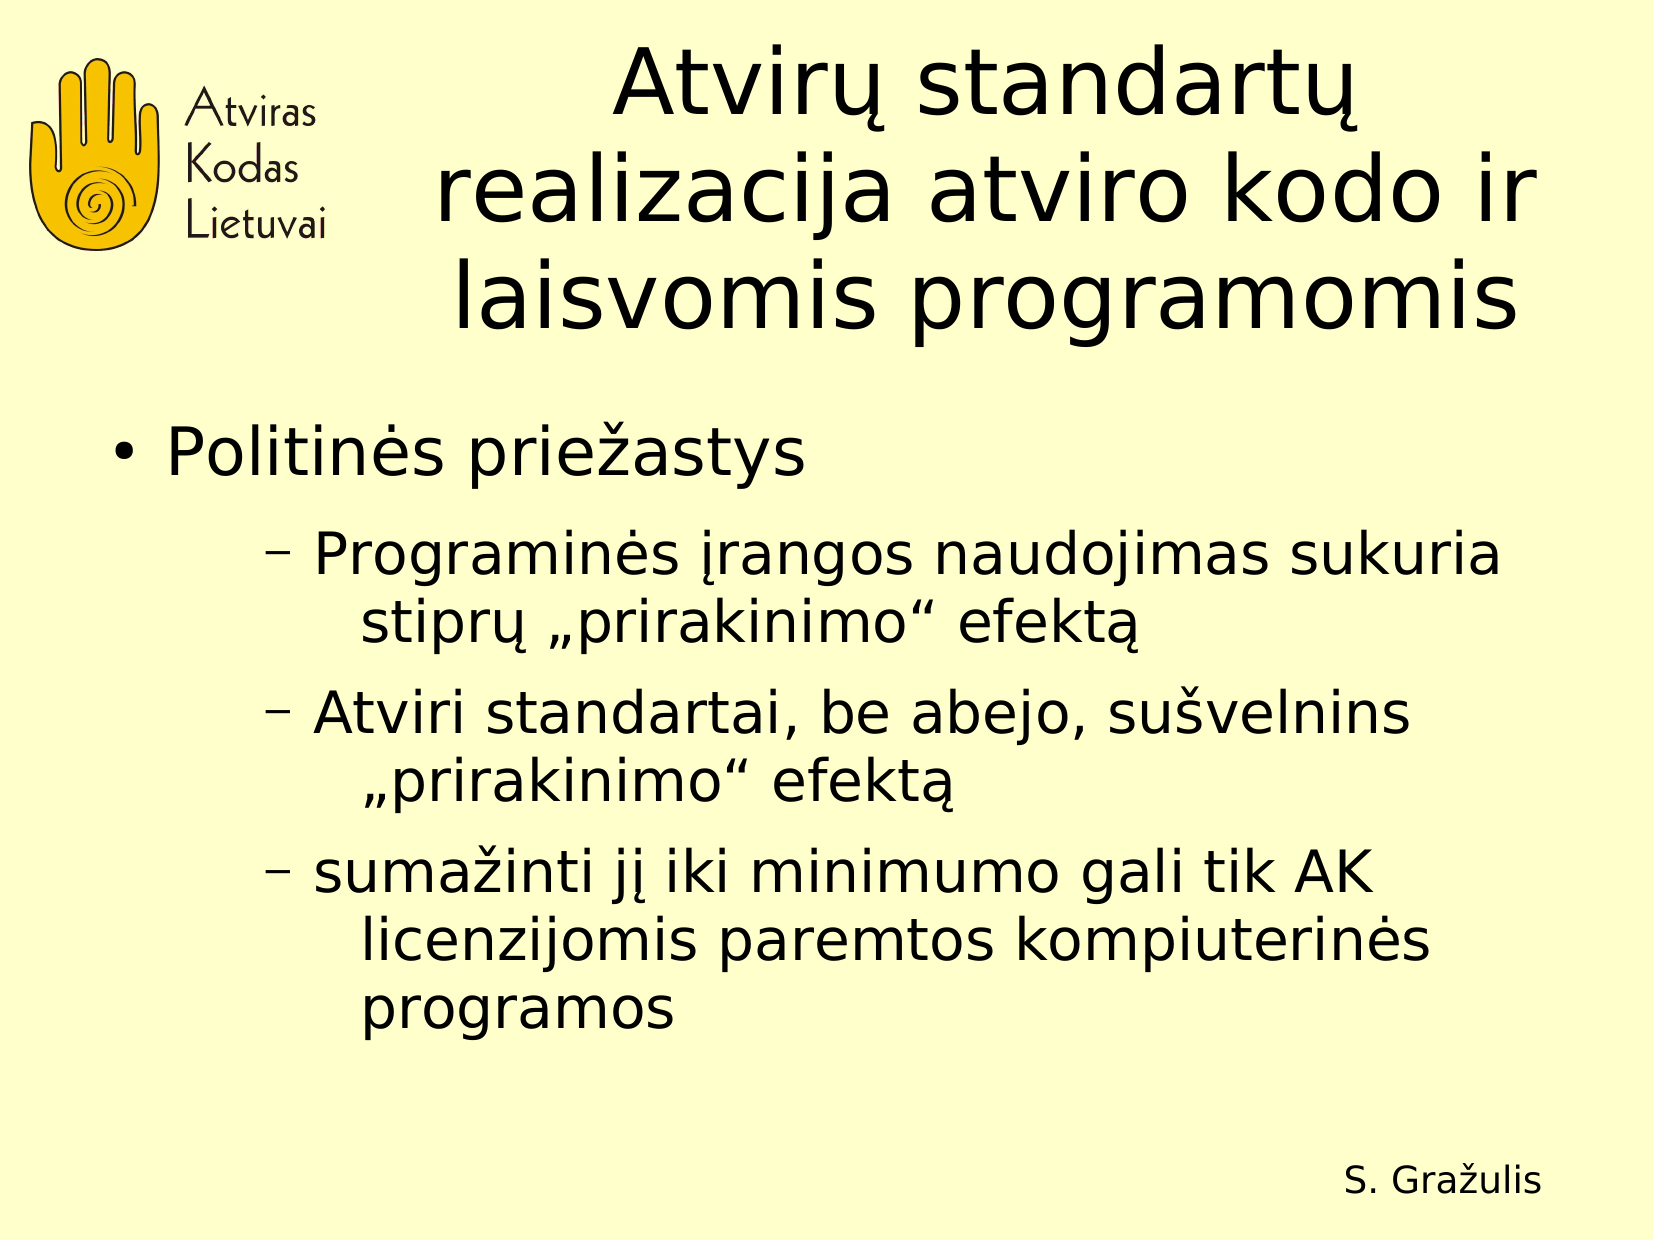

# Atvirų standartų realizacija atviro kodo ir laisvomis programomis
Politinės priežastys
Programinės įrangos naudojimas sukuria stiprų „prirakinimo“ efektą
Atviri standartai, be abejo, sušvelnins „prirakinimo“ efektą
sumažinti jį iki minimumo gali tik AK licenzijomis paremtos kompiuterinės programos